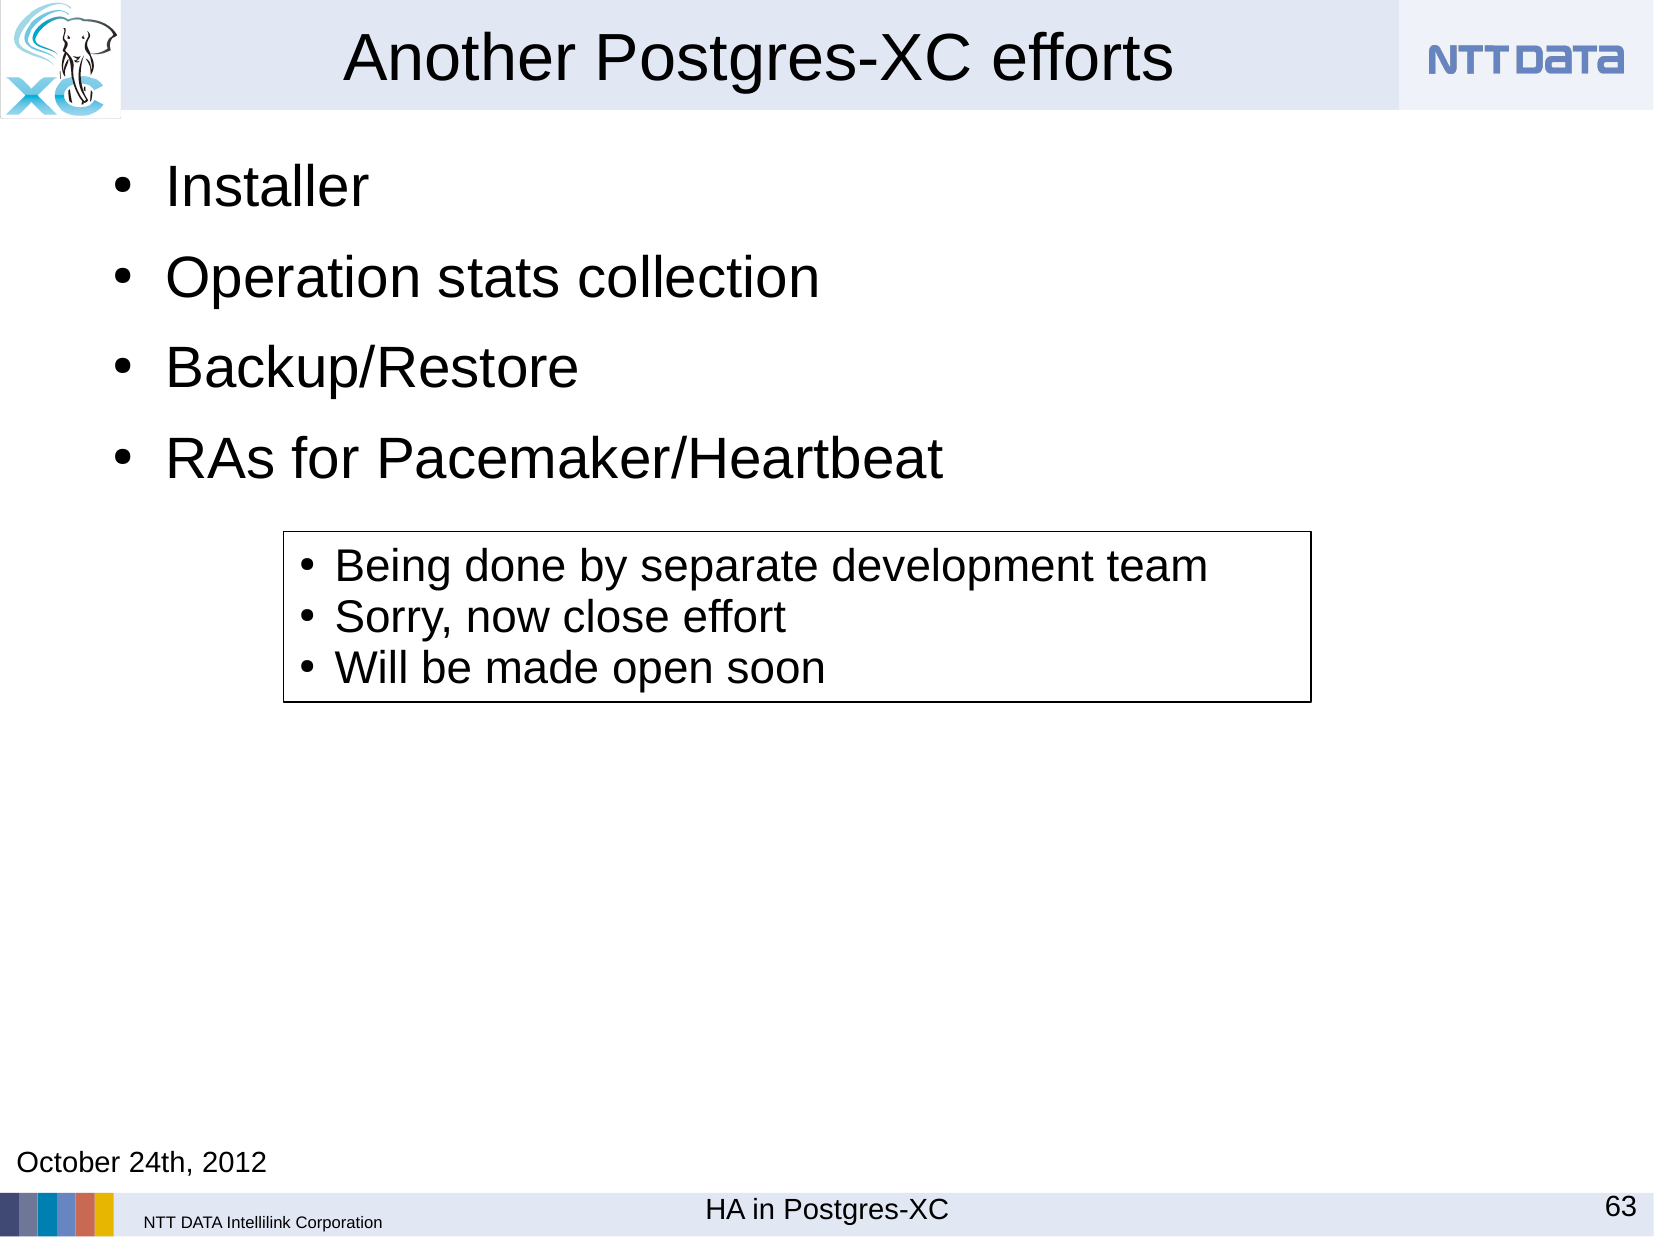

# Another Postgres-XC efforts
Installer
Operation stats collection
Backup/Restore
RAs for Pacemaker/Heartbeat
Being done by separate development team
Sorry, now close effort
Will be made open soon
October 24th, 2012
63
HA in Postgres-XC